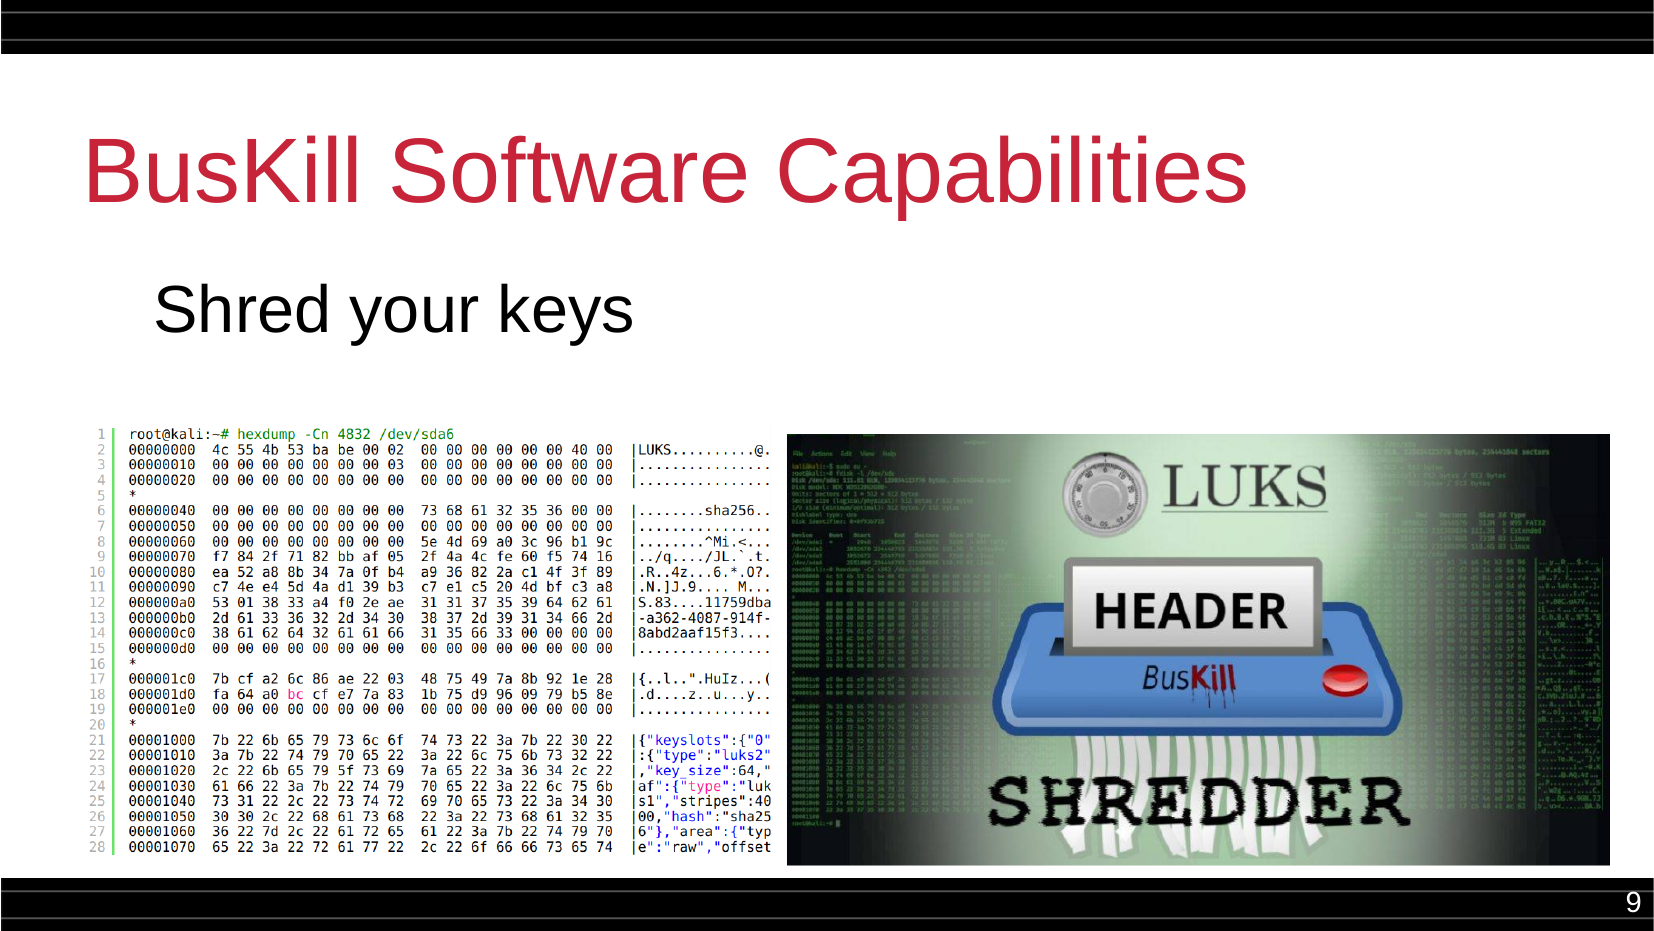

# BusKill Software Capabilities
Shred your keys